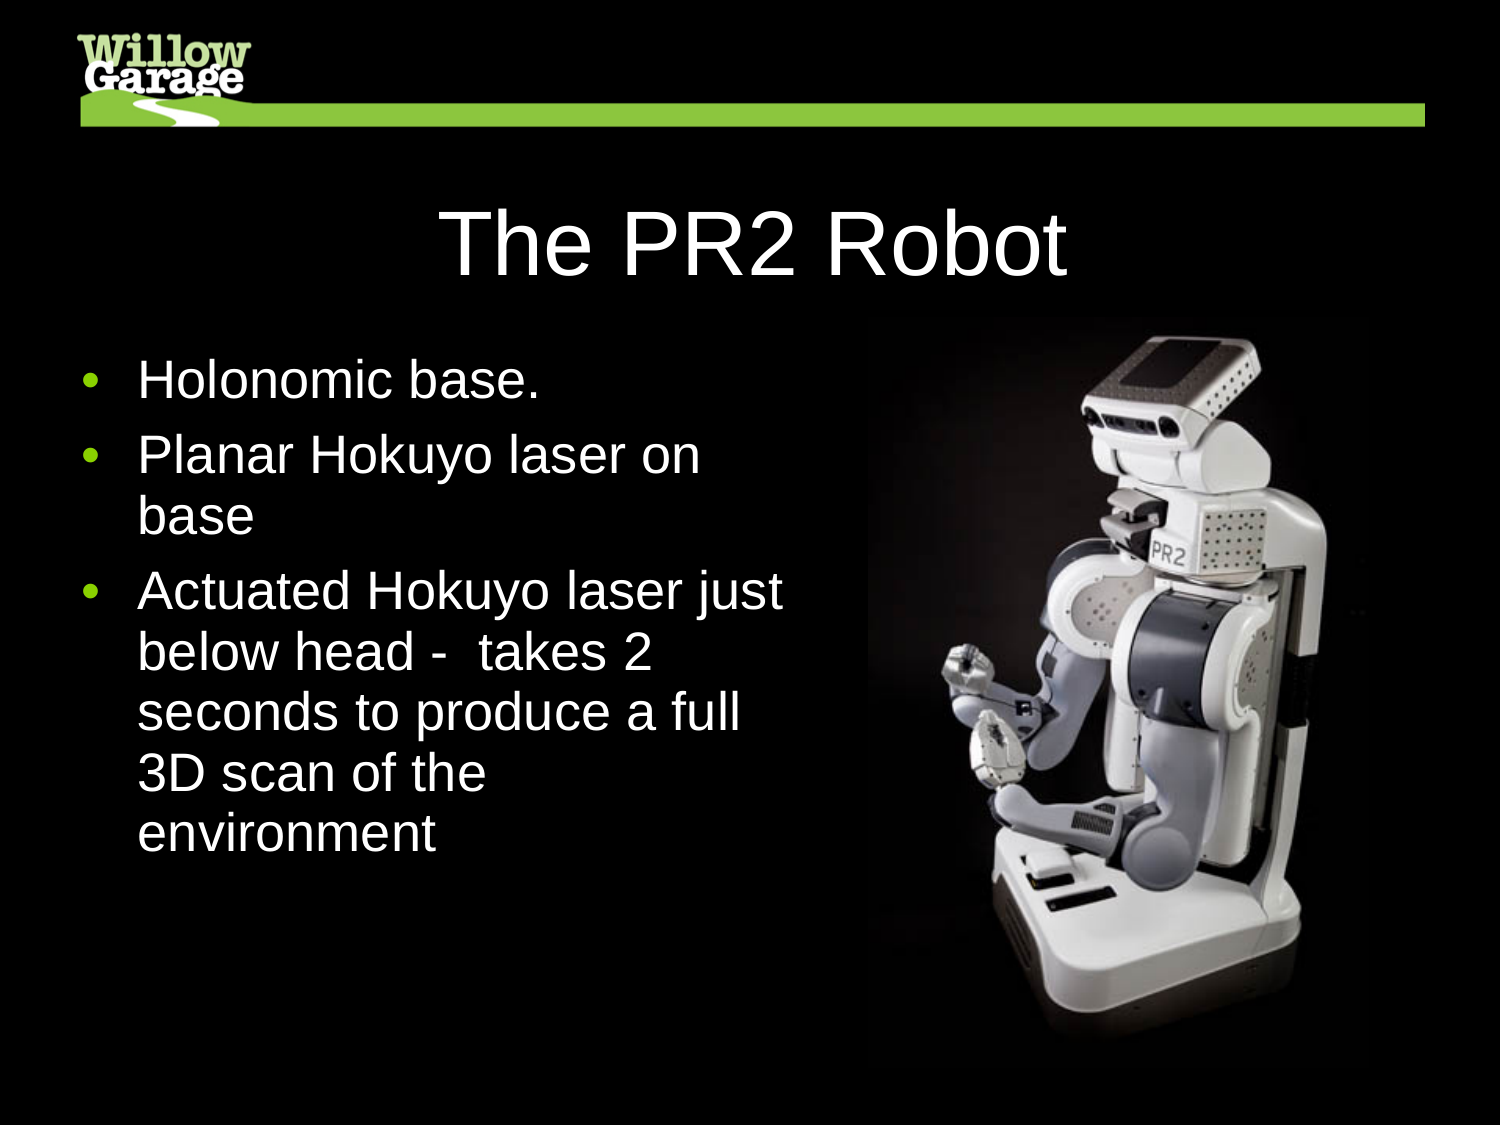

# The PR2 Robot
Holonomic base.
Planar Hokuyo laser on base
Actuated Hokuyo laser just below head - takes 2 seconds to produce a full 3D scan of the environment